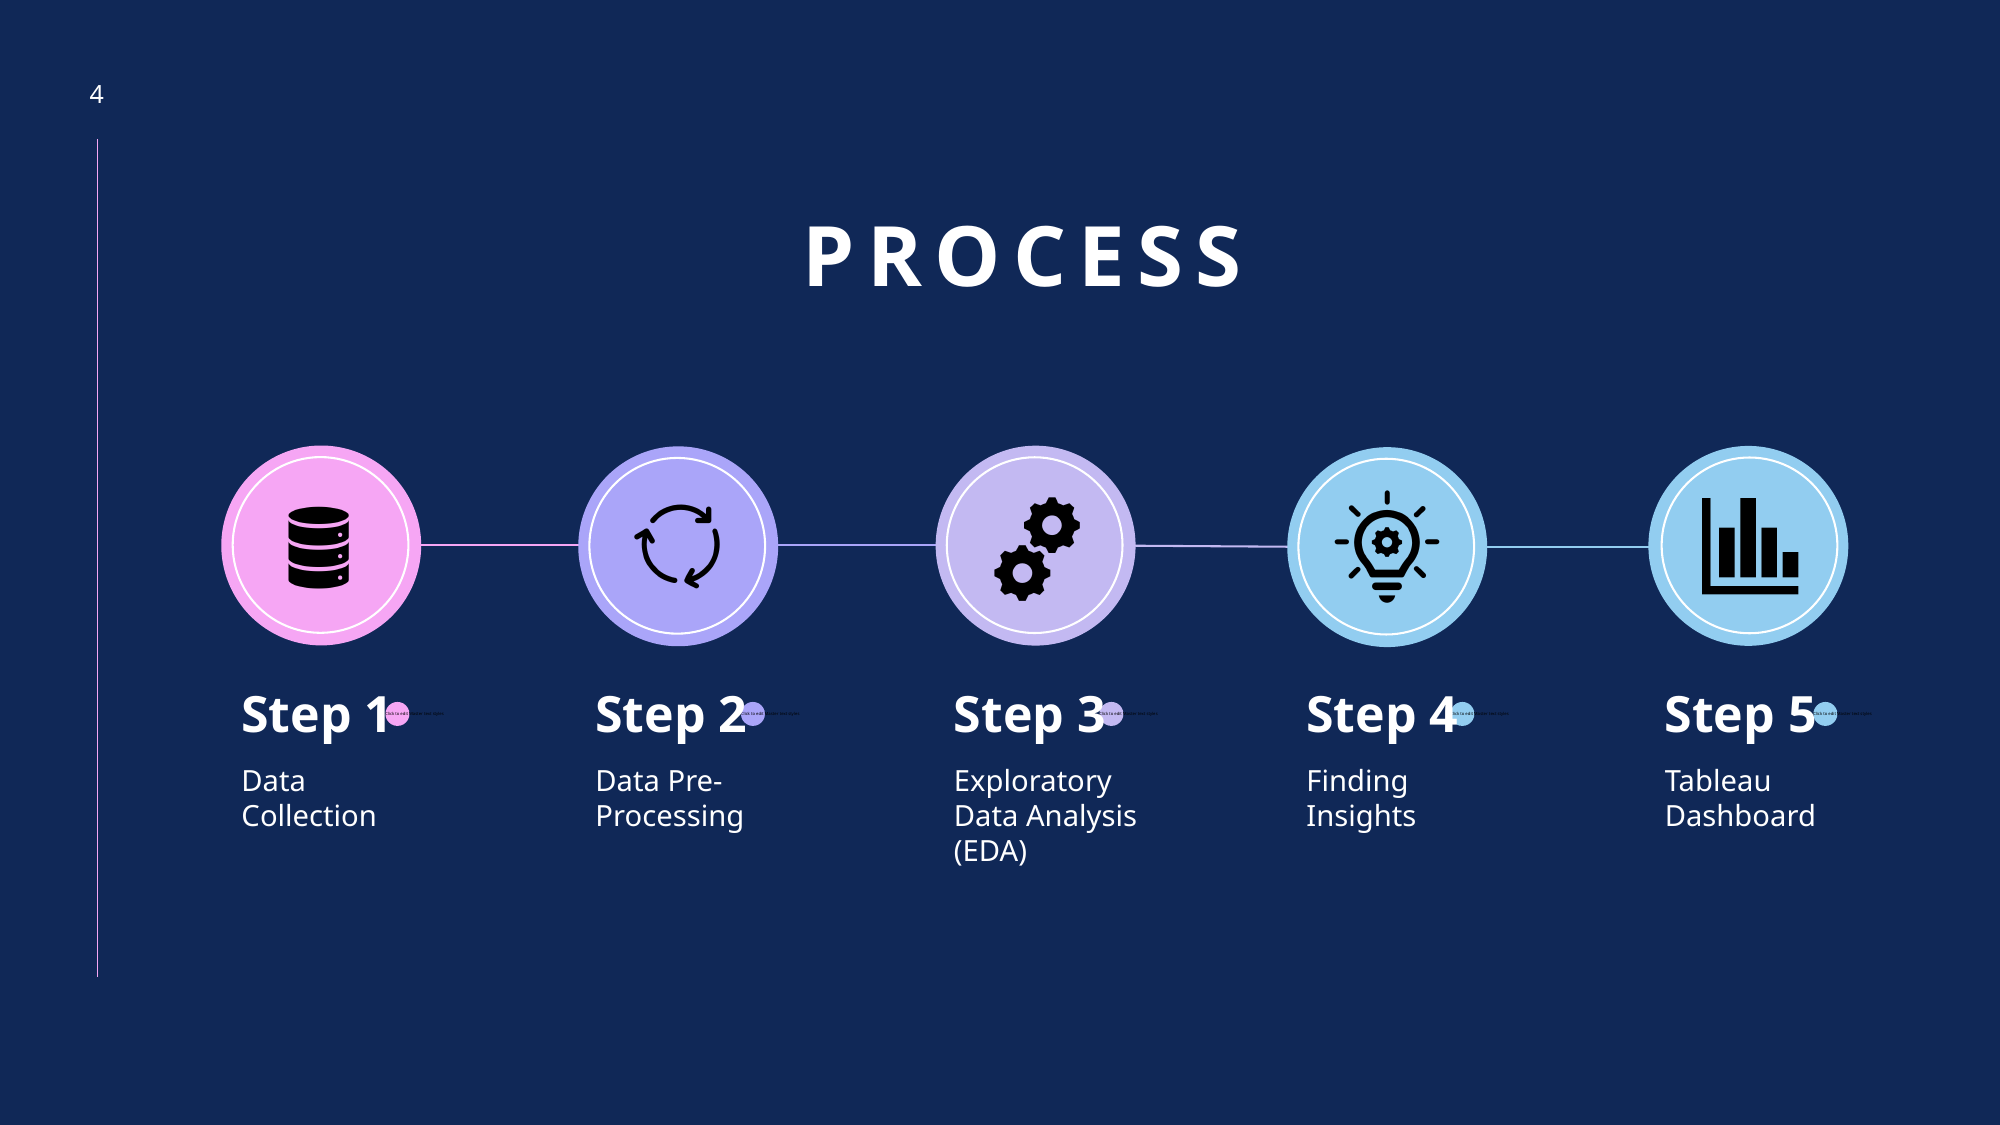

4
# PROCESS
Step 1
Step 2
Step 3
Step 4
Step 5
Data Collection
Data Pre-Processing
Exploratory Data Analysis (EDA)
Finding Insights
Tableau Dashboard